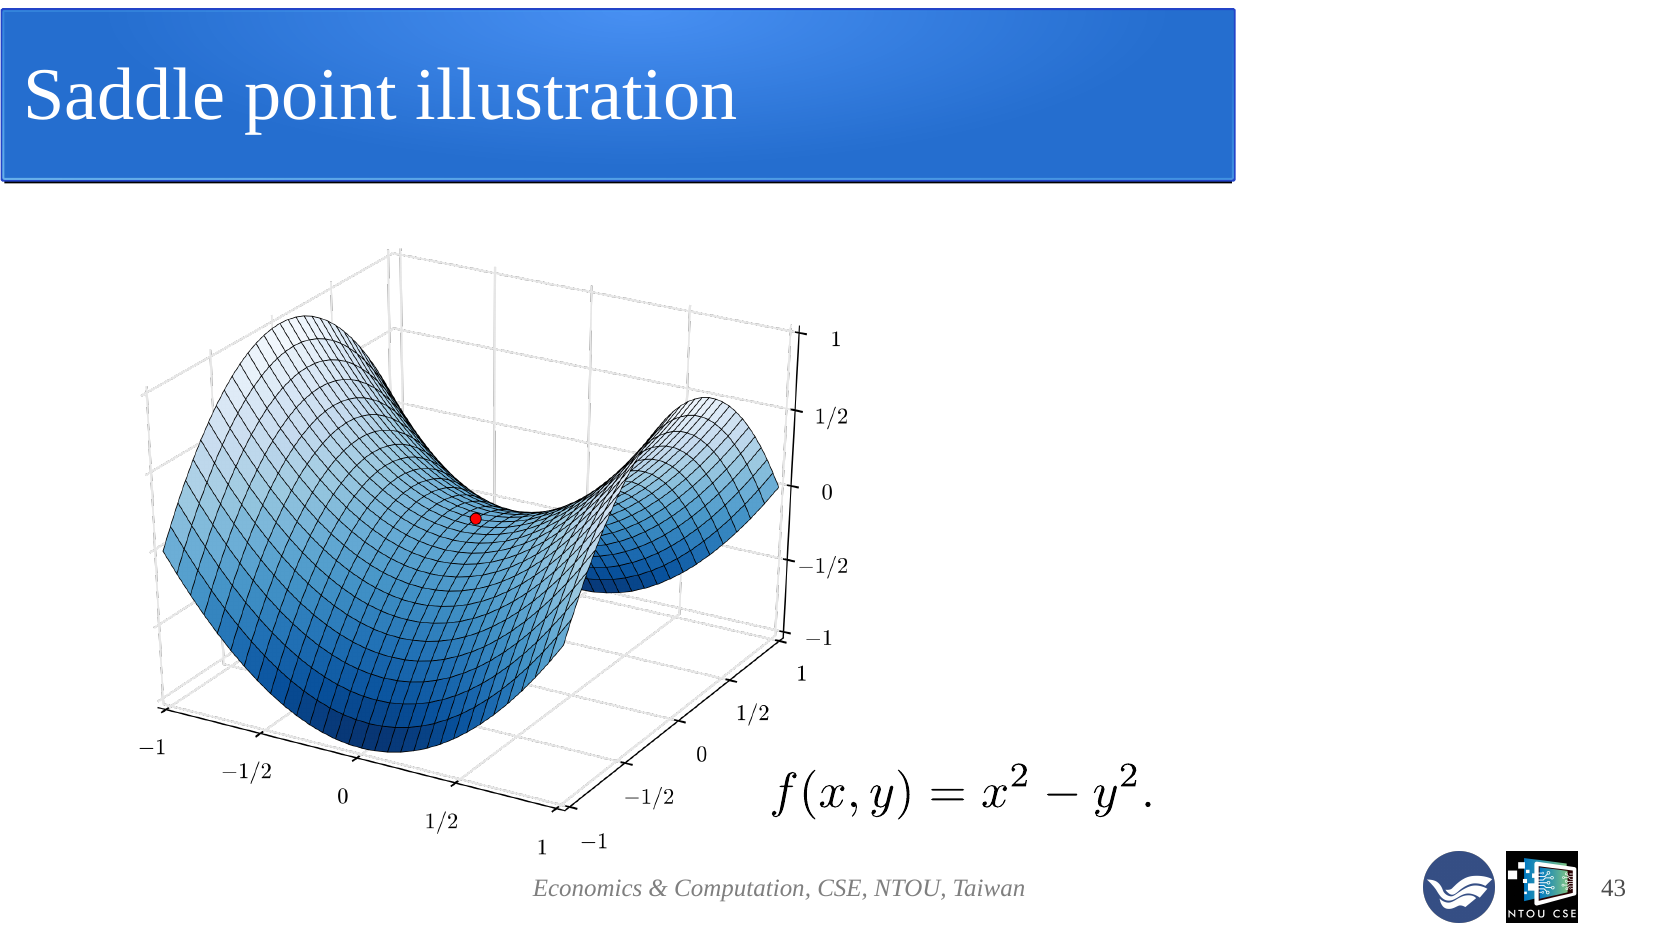

# Saddle point illustration
Economics & Computation, CSE, NTOU, Taiwan
43